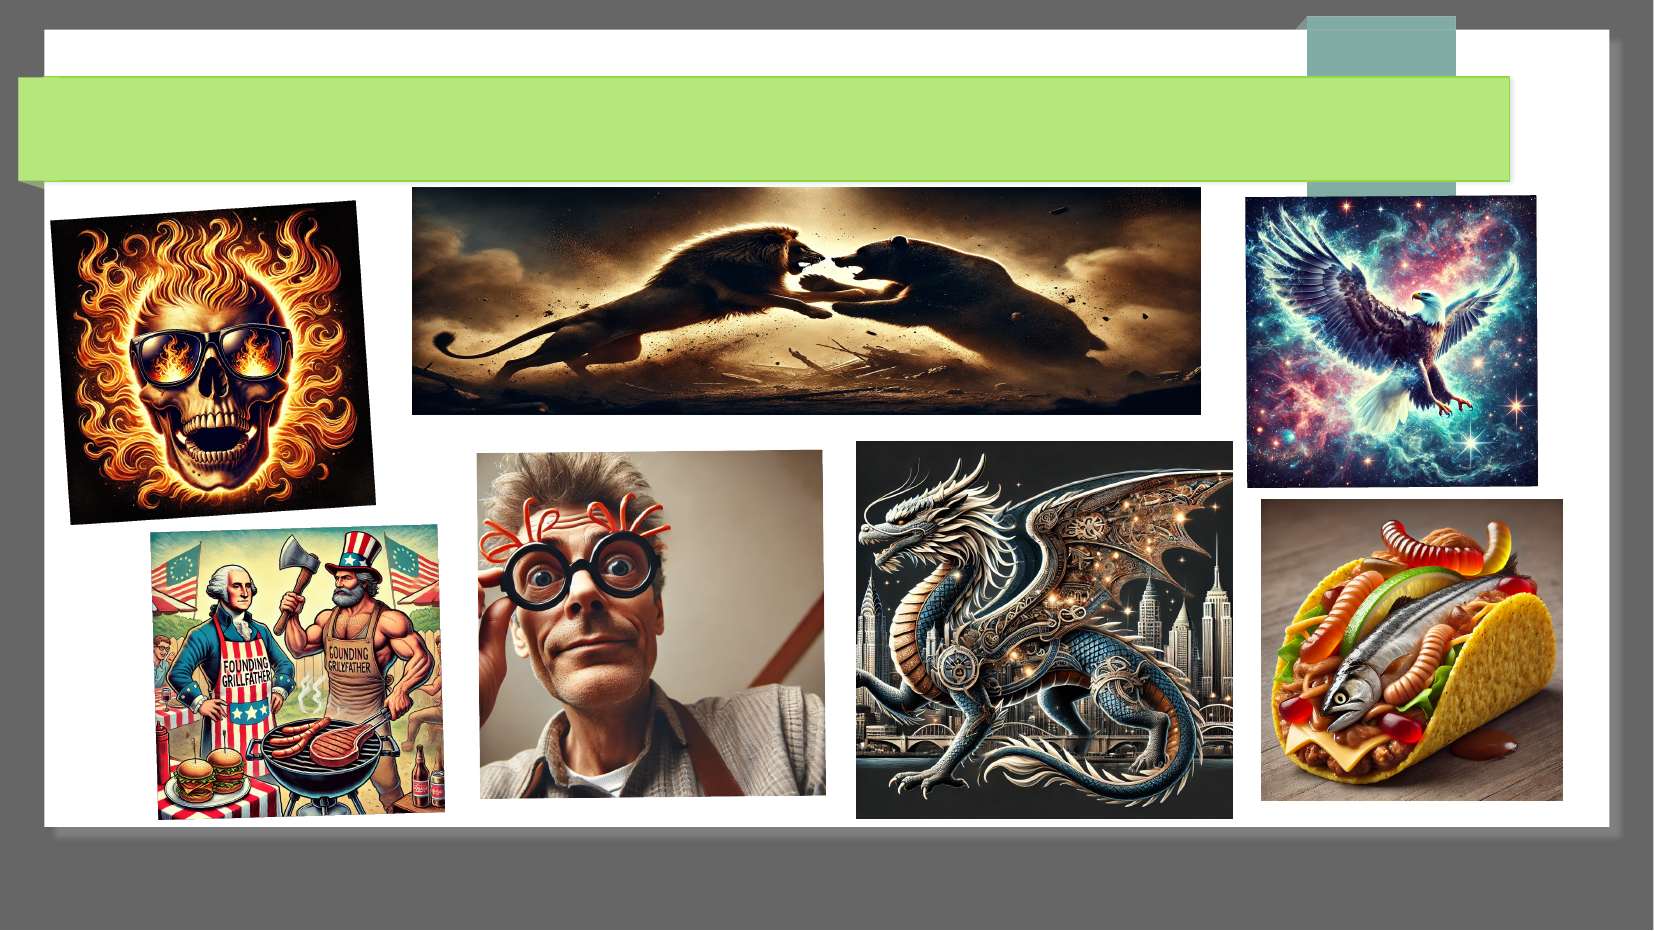

# AI Images sent by my Dad